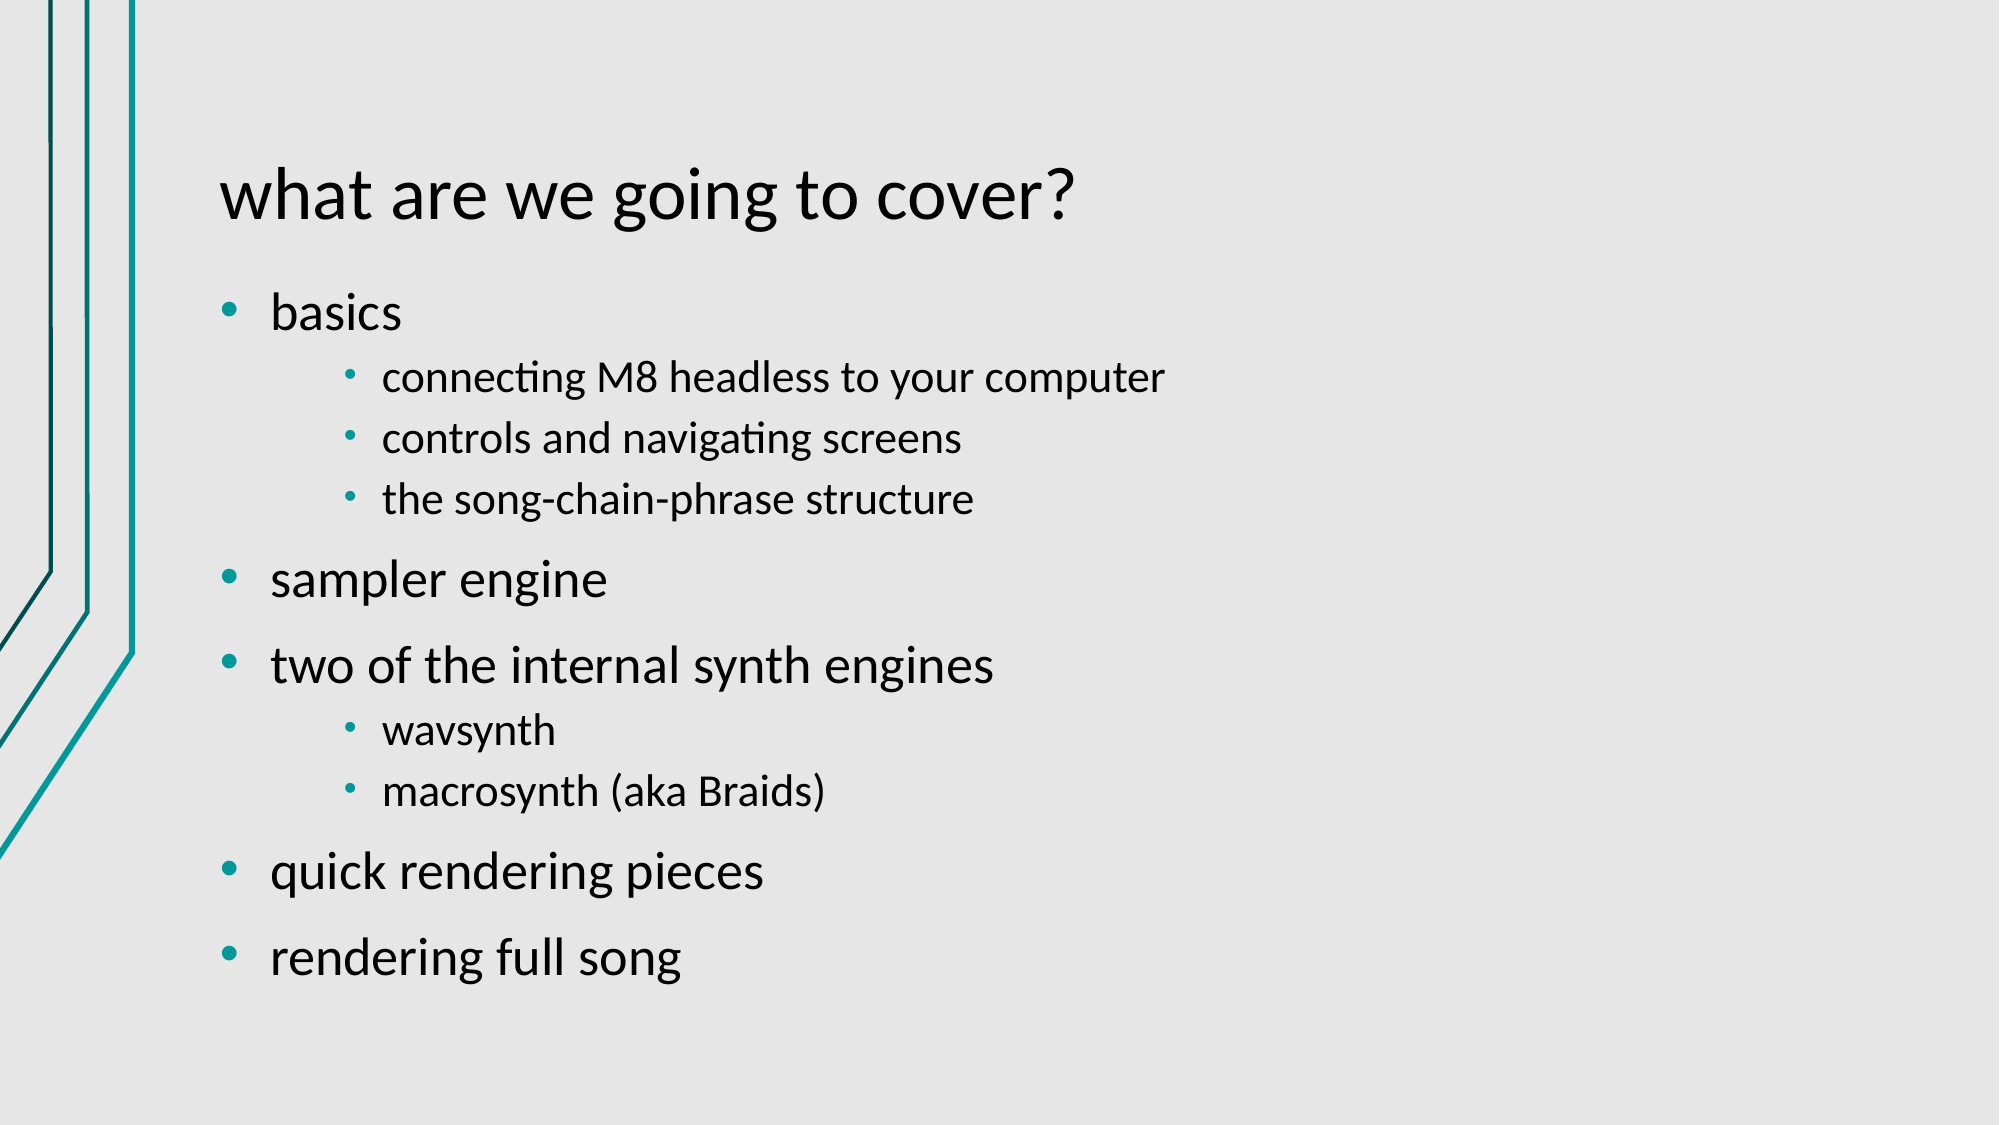

# what are we going to cover?
basics
connecting M8 headless to your computer
controls and navigating screens
the song-chain-phrase structure
sampler engine
two of the internal synth engines
wavsynth
macrosynth (aka Braids)
quick rendering pieces
rendering full song